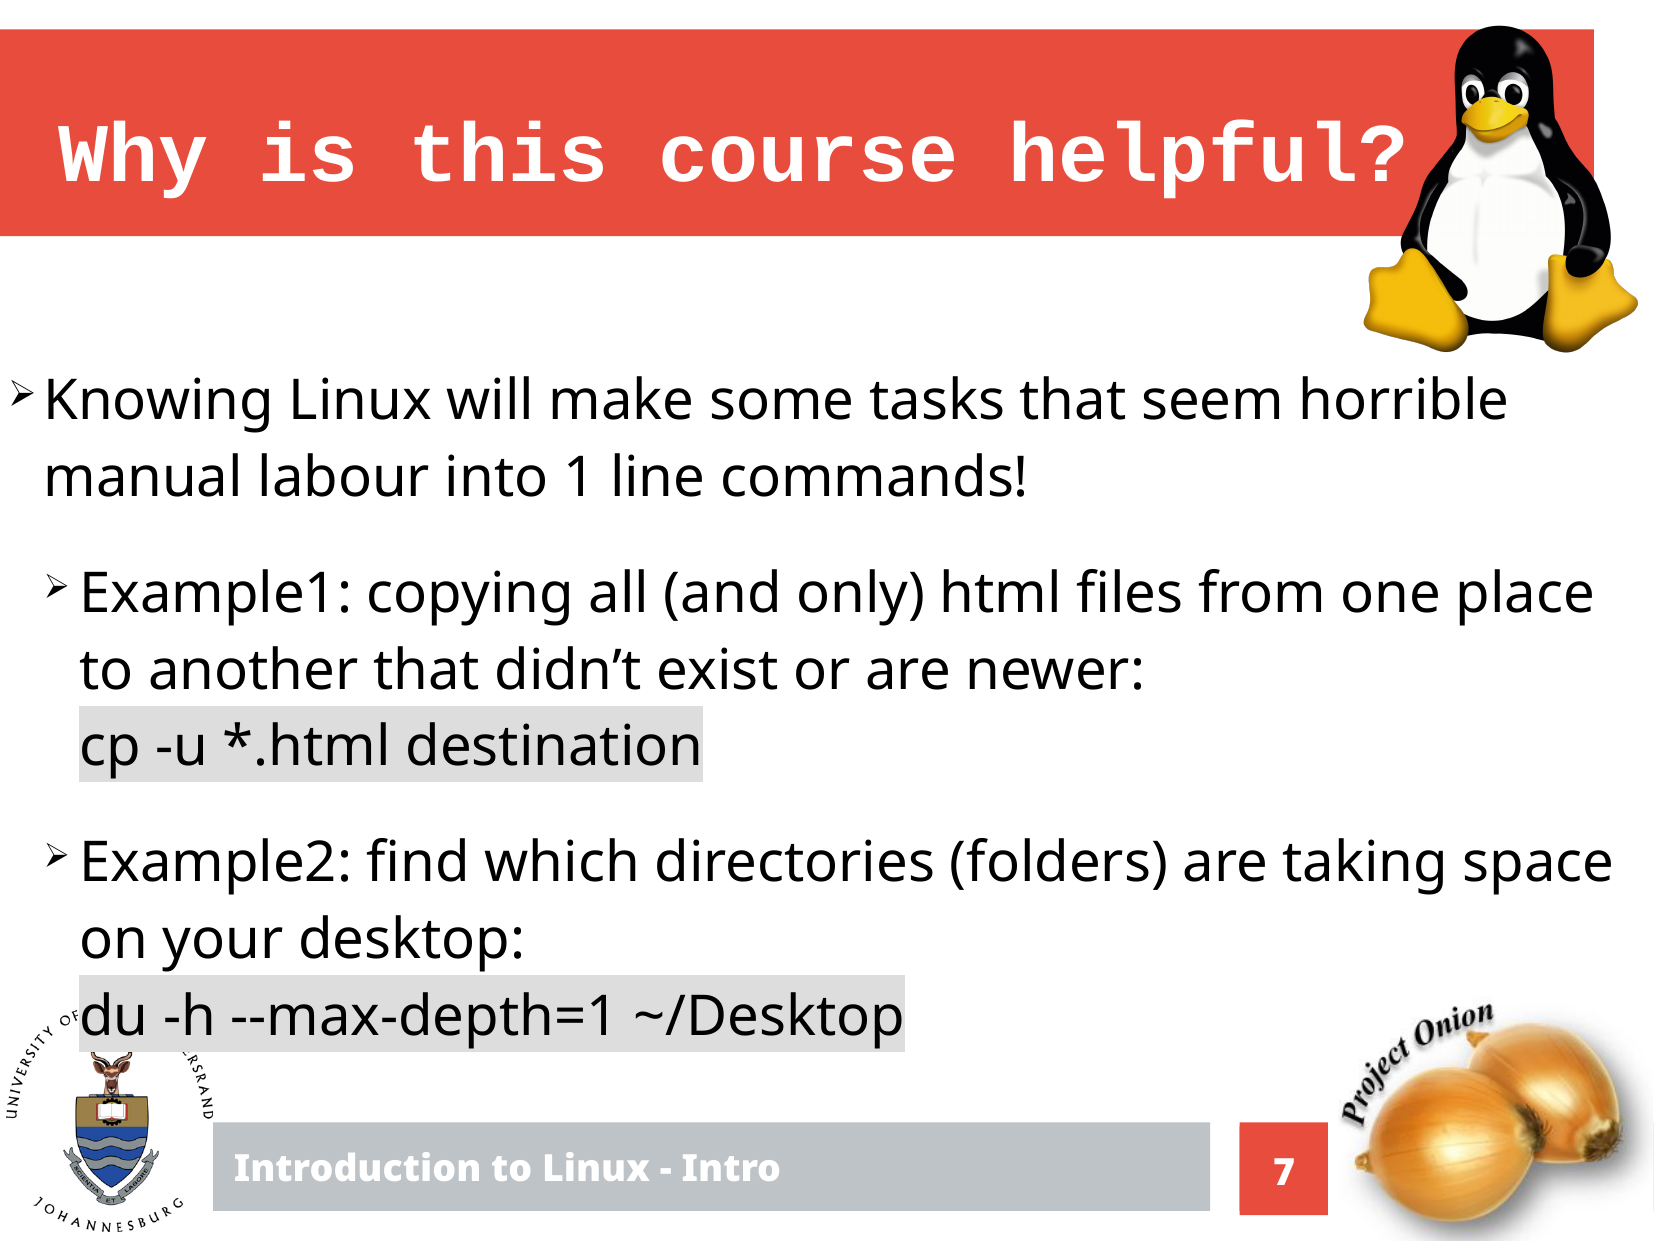

# Why is this course helpful?
Knowing Linux will make some tasks that seem horrible manual labour into 1 line commands!
Example1: copying all (and only) html files from one place to another that didn’t exist or are newer:
cp -u *.html destination
Example2: find which directories (folders) are taking space on your desktop:
du -h --max-depth=1 ~/Desktop
 Introduction to Linux - Intro
7